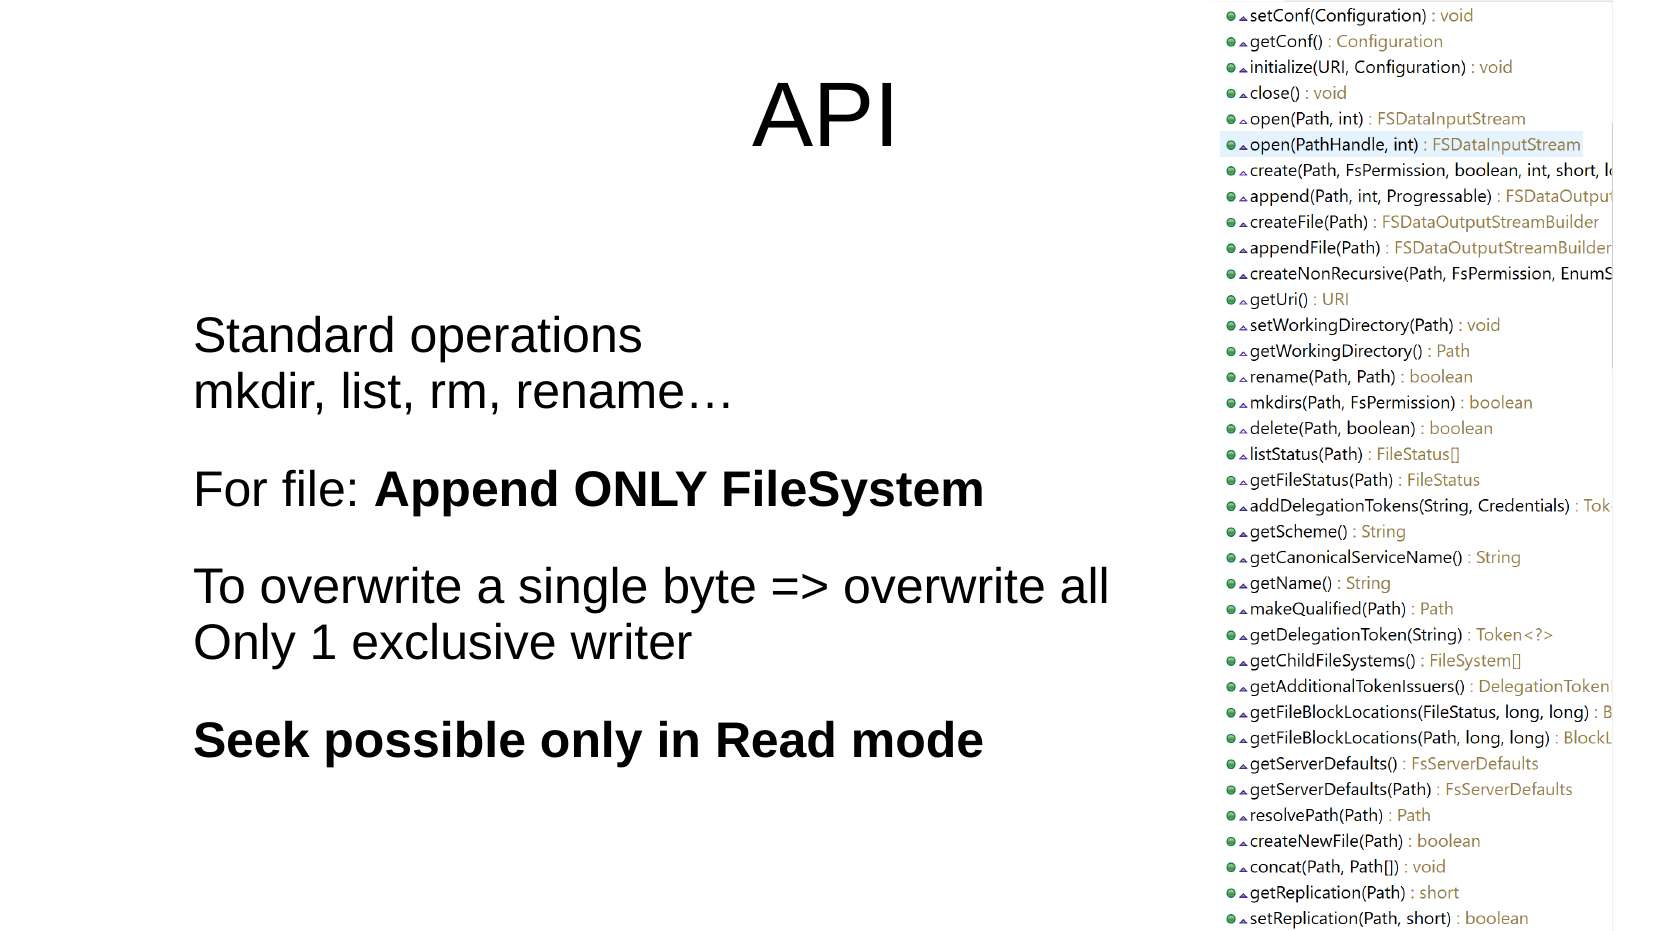

# API
Standard operations
mkdir, list, rm, rename…
For file: Append ONLY FileSystem
To overwrite a single byte => overwrite all
Only 1 exclusive writer
Seek possible only in Read mode